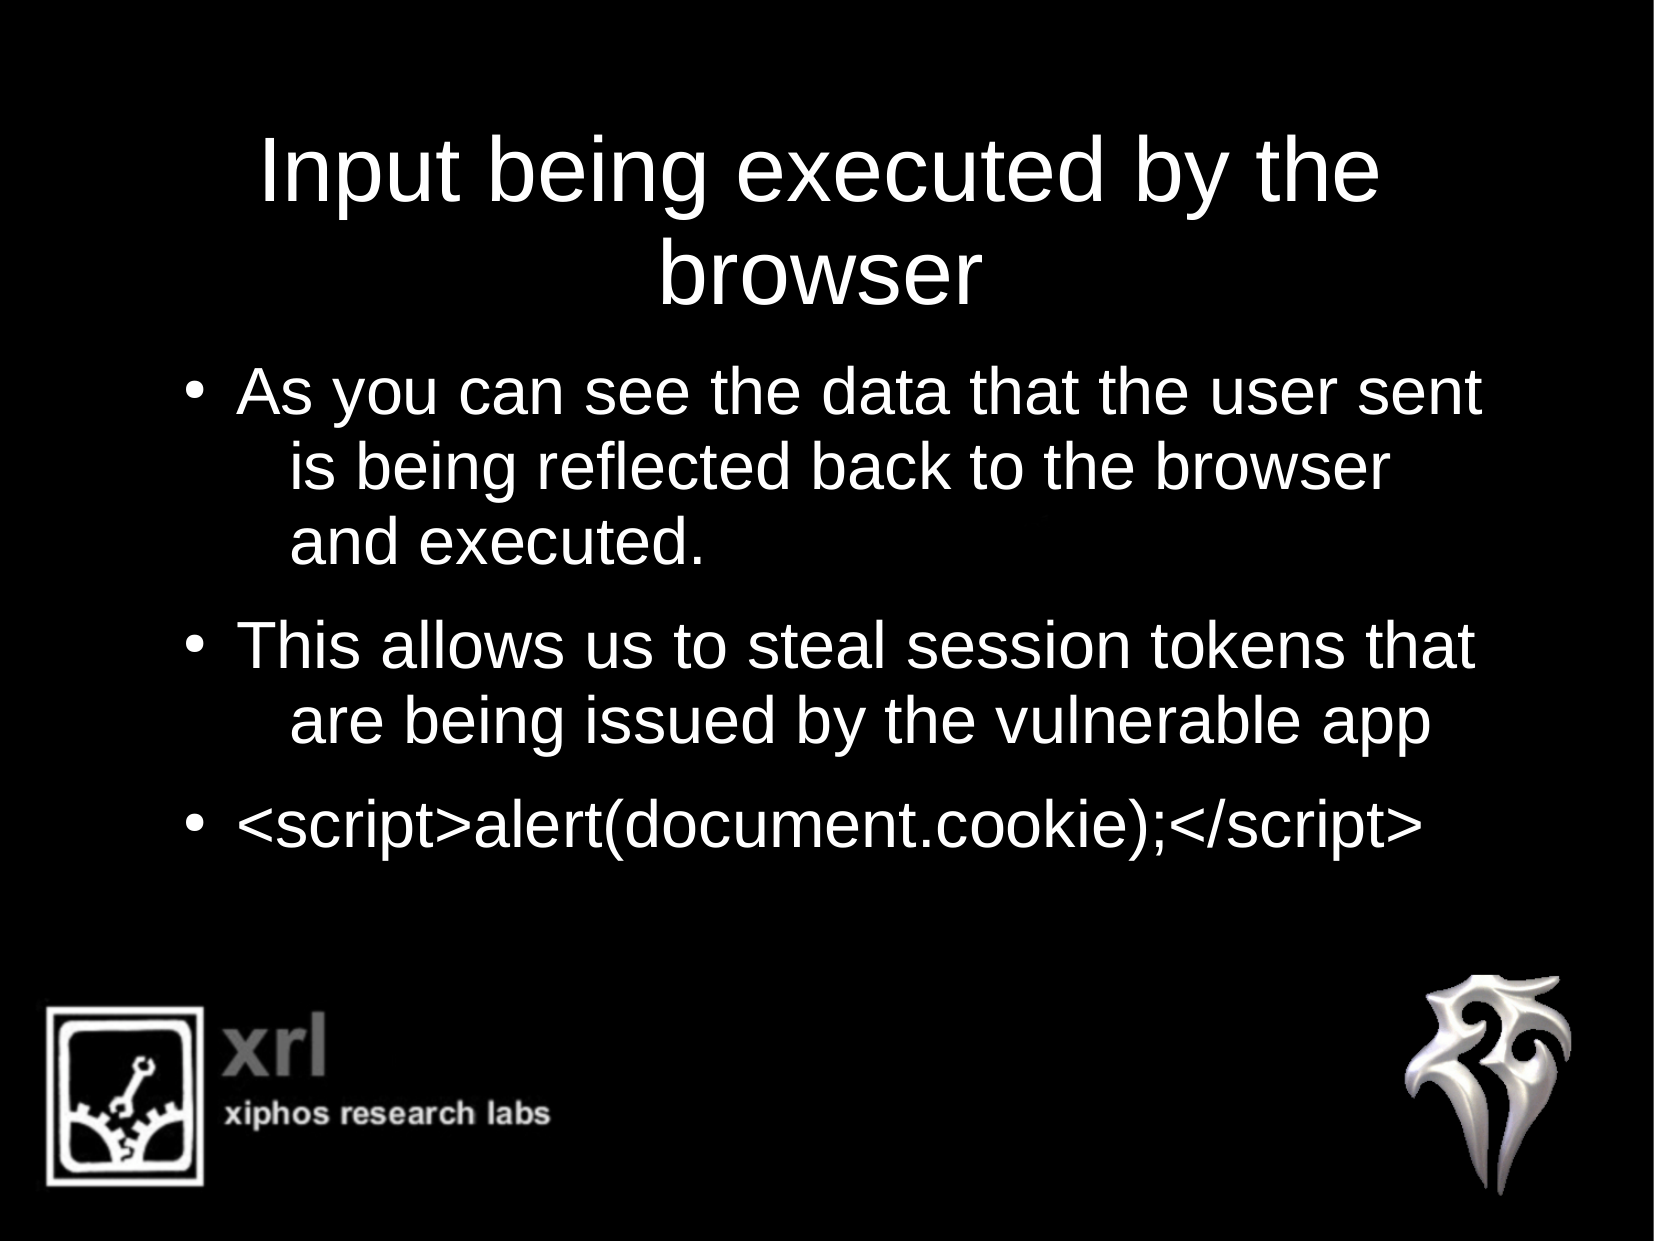

# Input being executed by the browser
As you can see the data that the user sent is being reflected back to the browser and executed.
This allows us to steal session tokens that are being issued by the vulnerable app
<script>alert(document.cookie);</script>